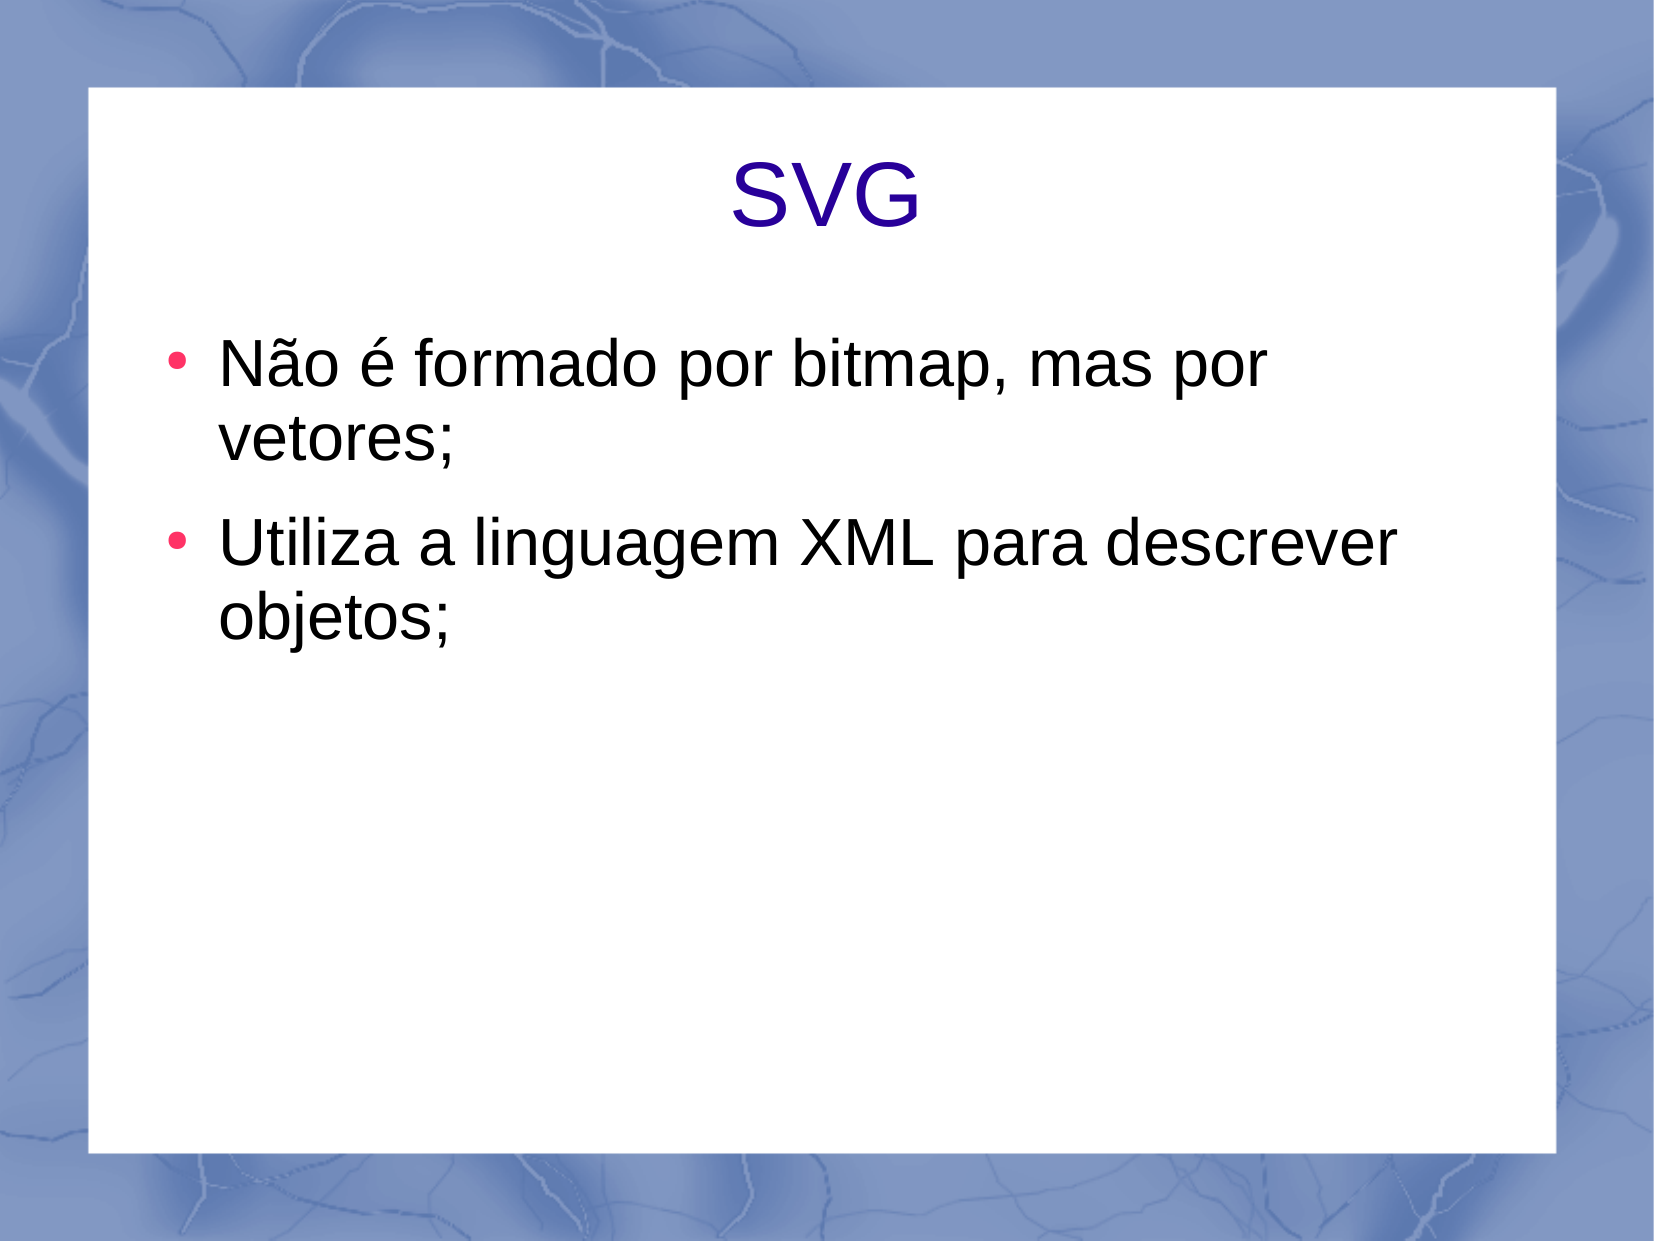

# SVG
Não é formado por bitmap, mas por vetores;
Utiliza a linguagem XML para descrever objetos;